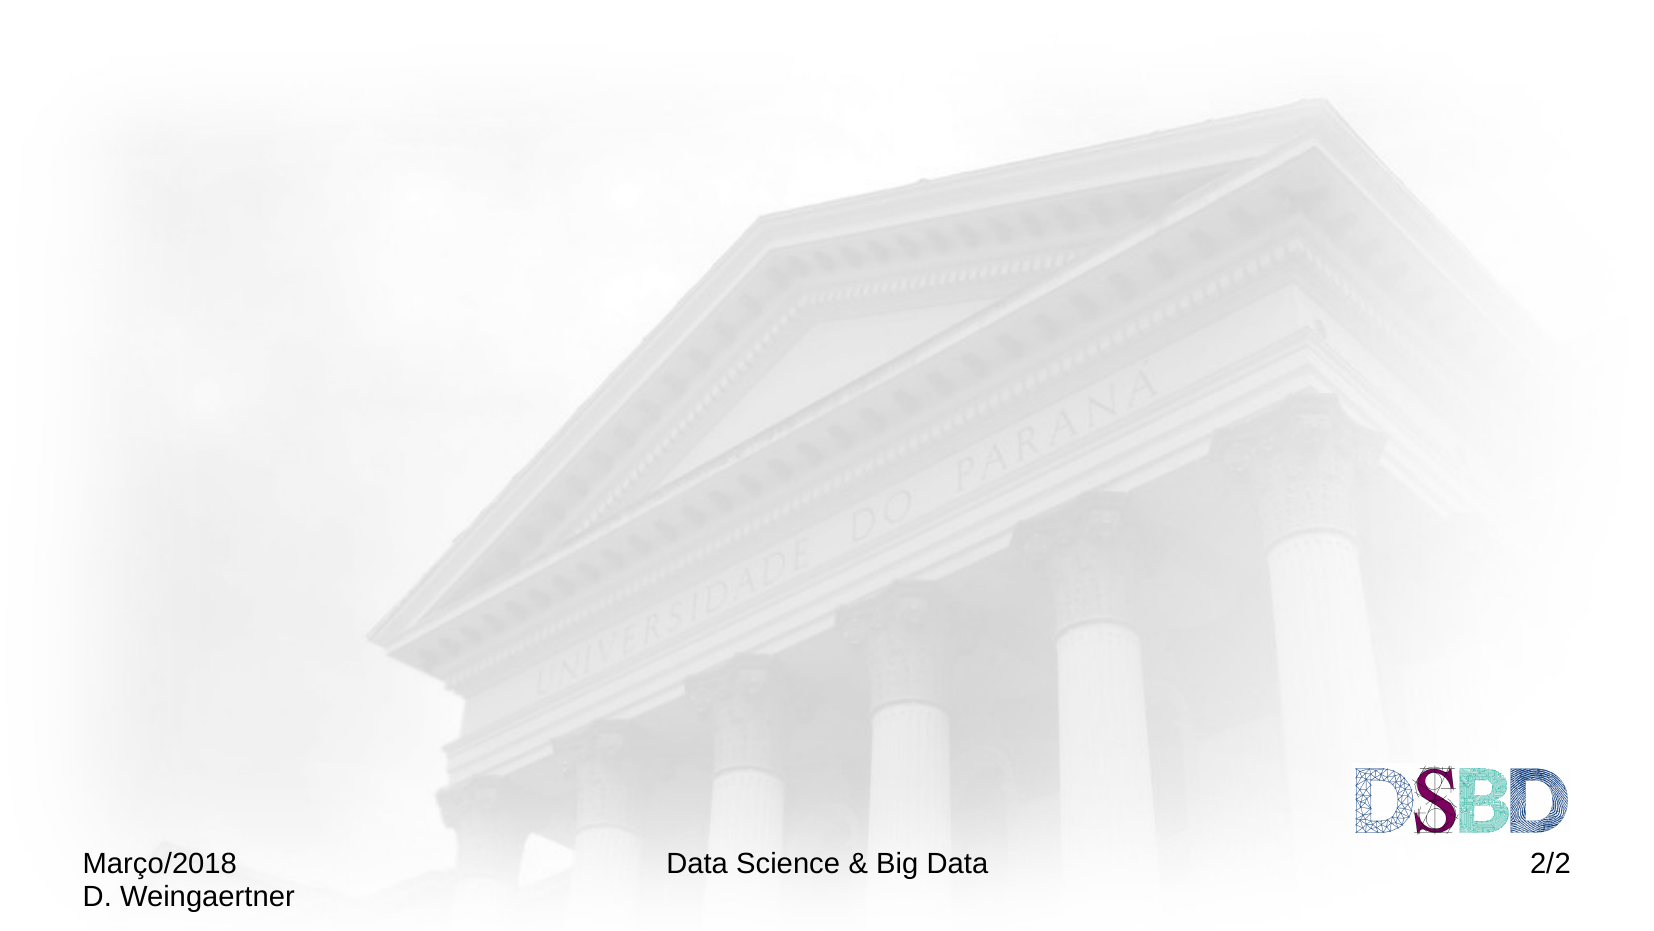

#
Março/2018
Data Science & Big Data
2